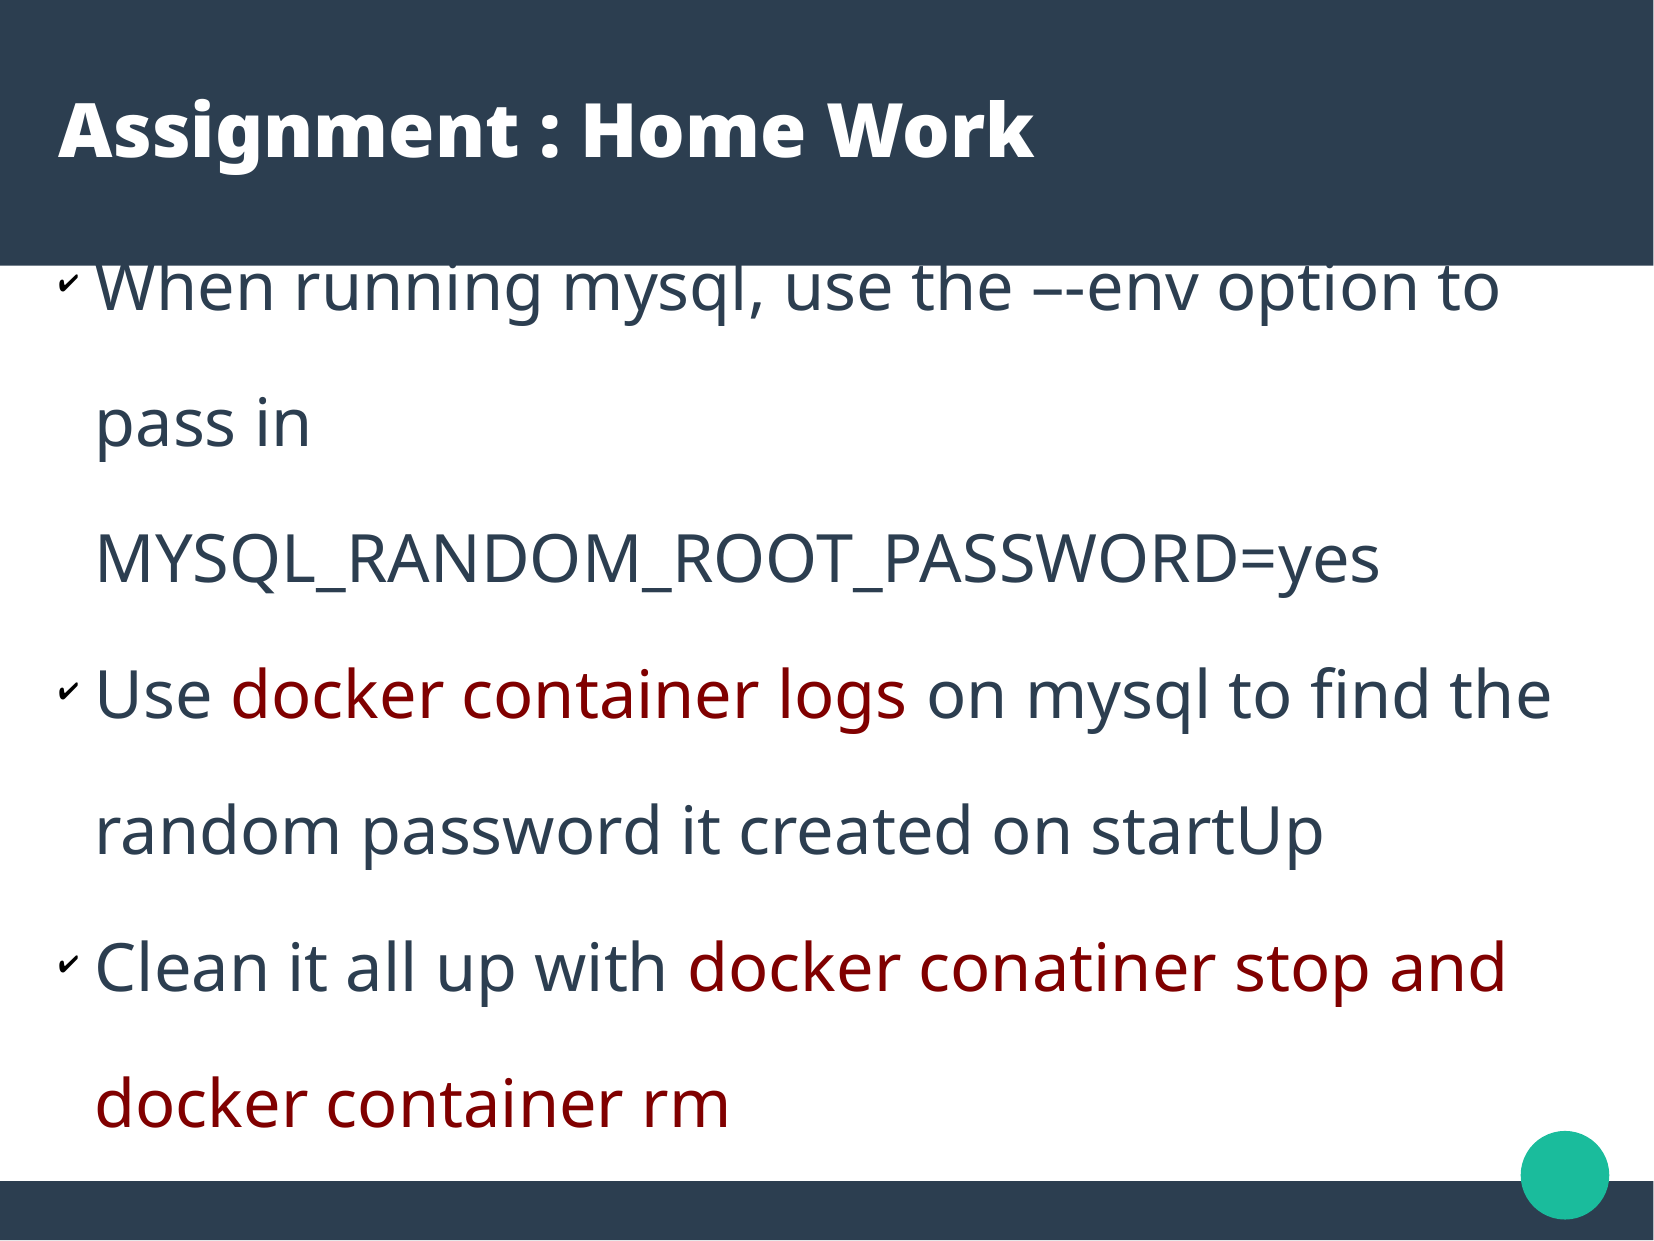

# Assignment : Home Work
When running mysql, use the –-env option to pass in MYSQL_RANDOM_ROOT_PASSWORD=yes
Use docker container logs on mysql to find the random password it created on startUp
Clean it all up with docker conatiner stop and docker container rm